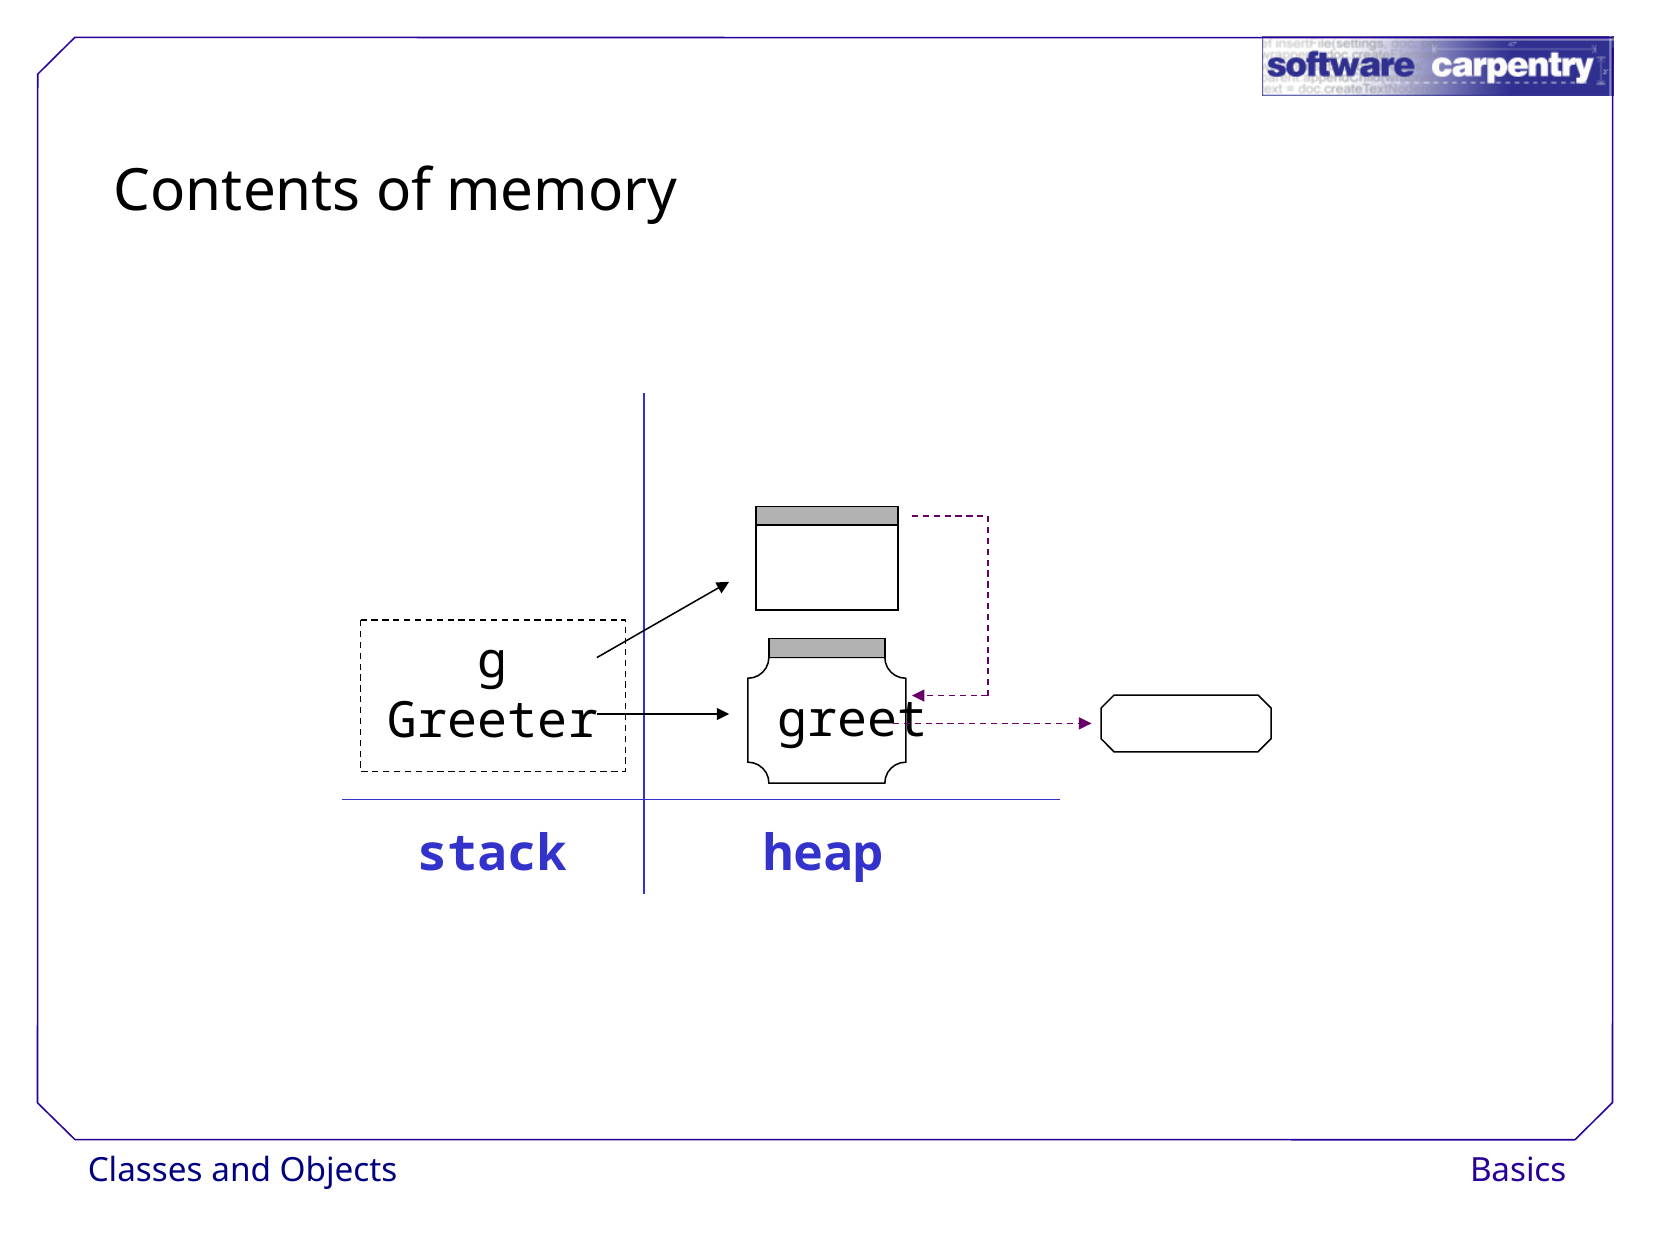

Contents of memory
g
Greeter
greet
stack
heap